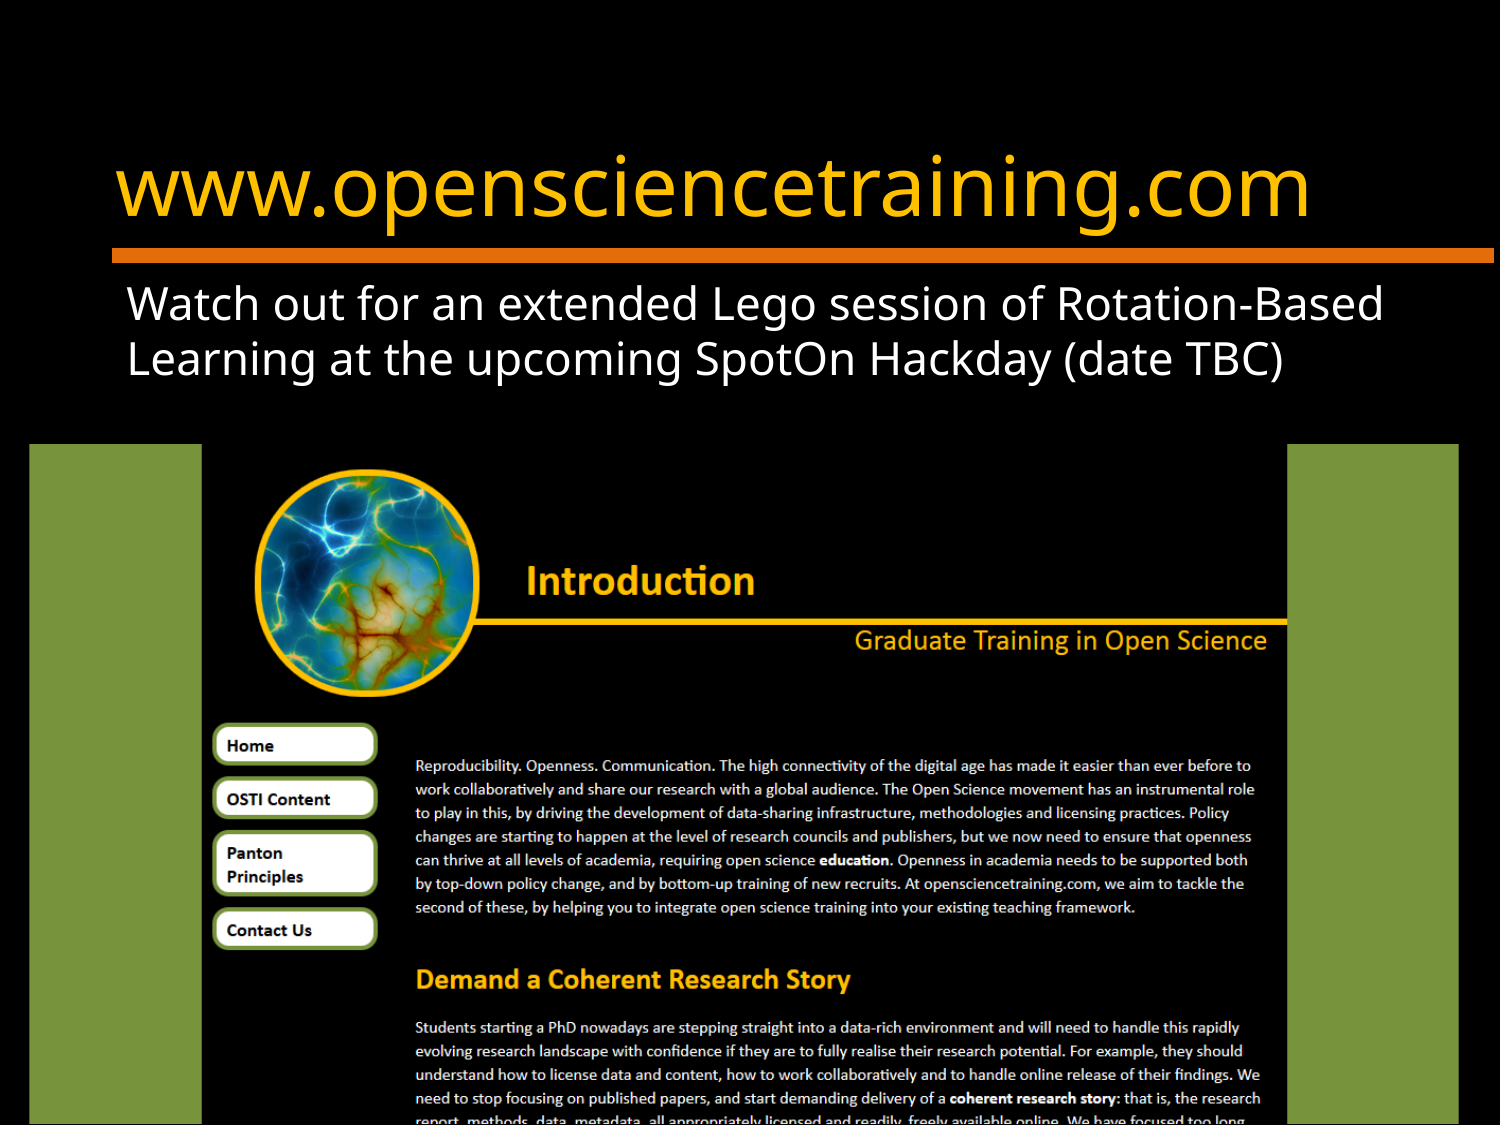

www.opensciencetraining.com
Watch out for an extended Lego session of Rotation-Based Learning at the upcoming SpotOn Hackday (date TBC)